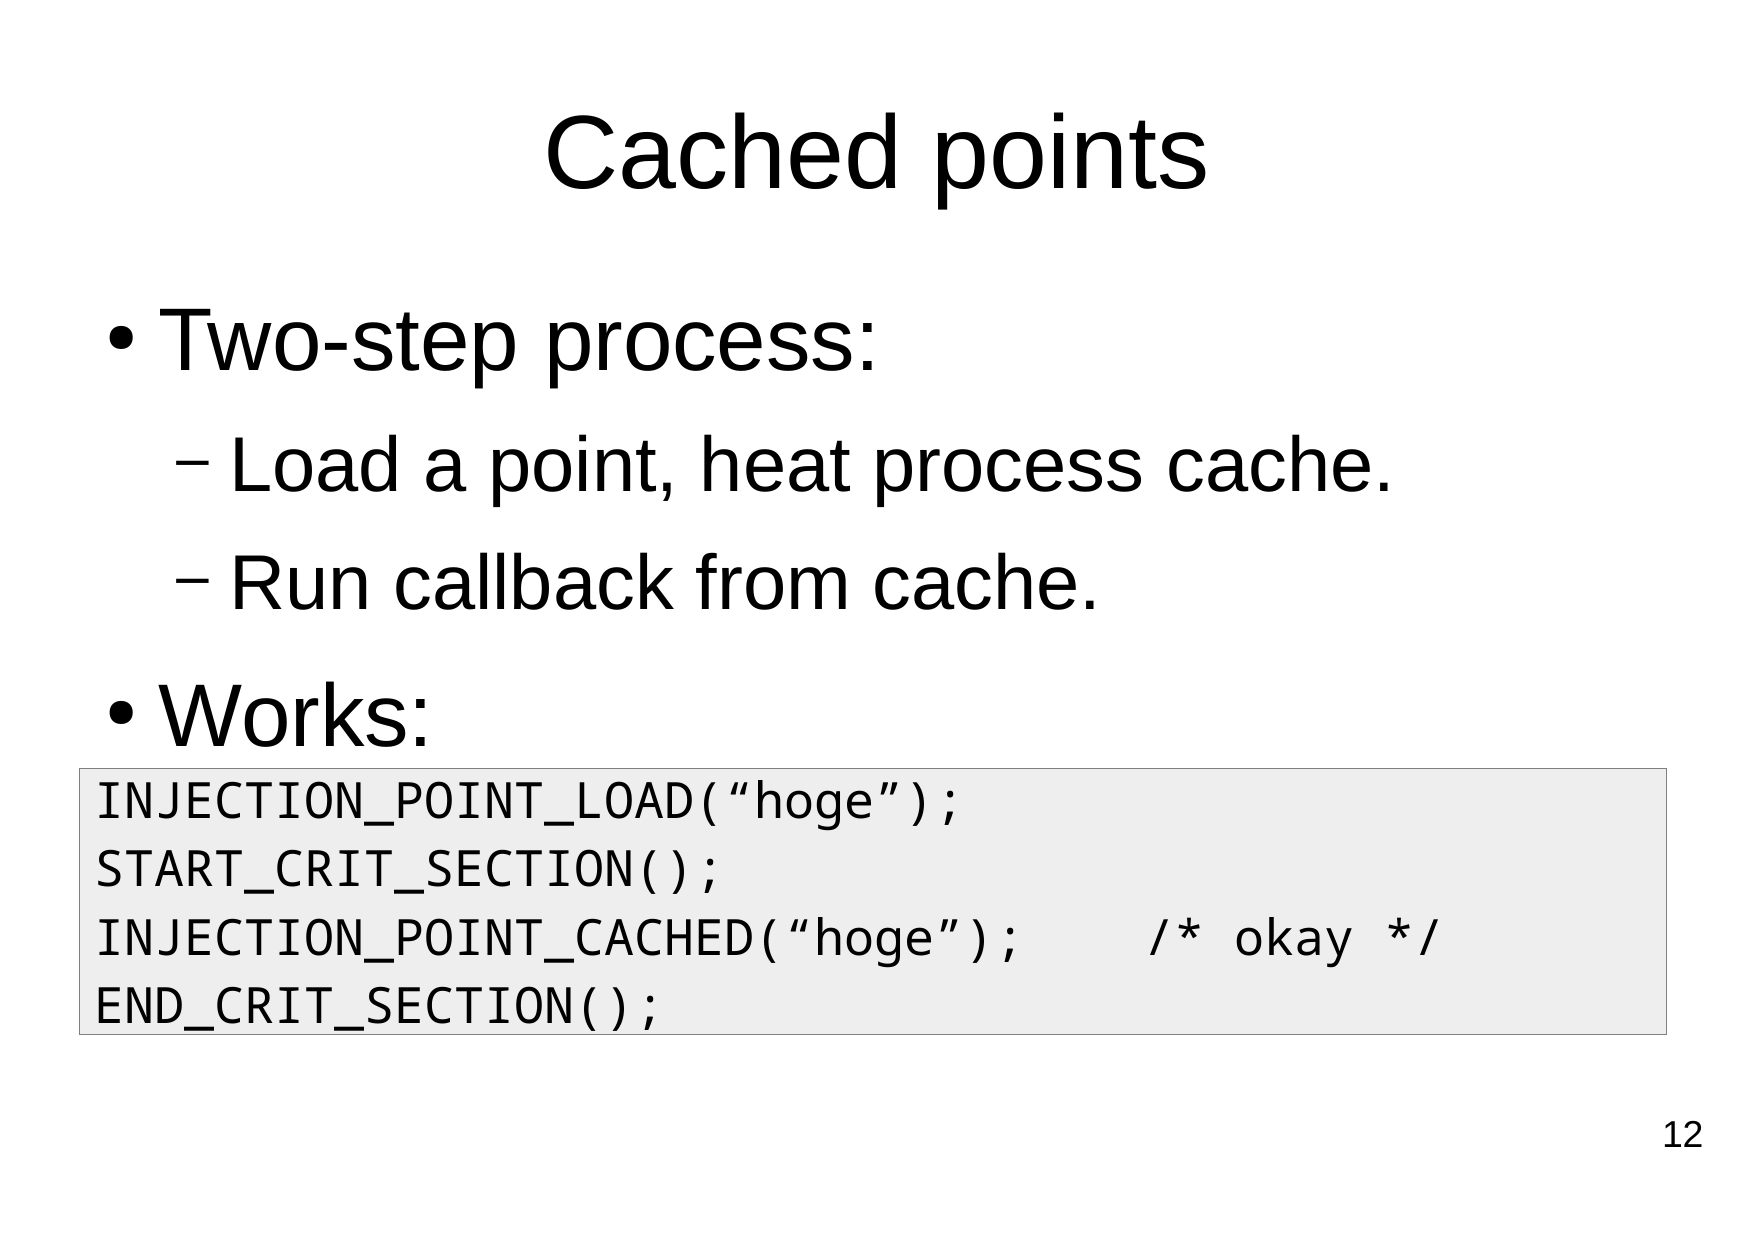

# Cached points
Two-step process:
Load a point, heat process cache.
Run callback from cache.
Works:
INJECTION_POINT_LOAD(“hoge”);
START_CRIT_SECTION();
INJECTION_POINT_CACHED(“hoge”);		/* okay */
END_CRIT_SECTION();